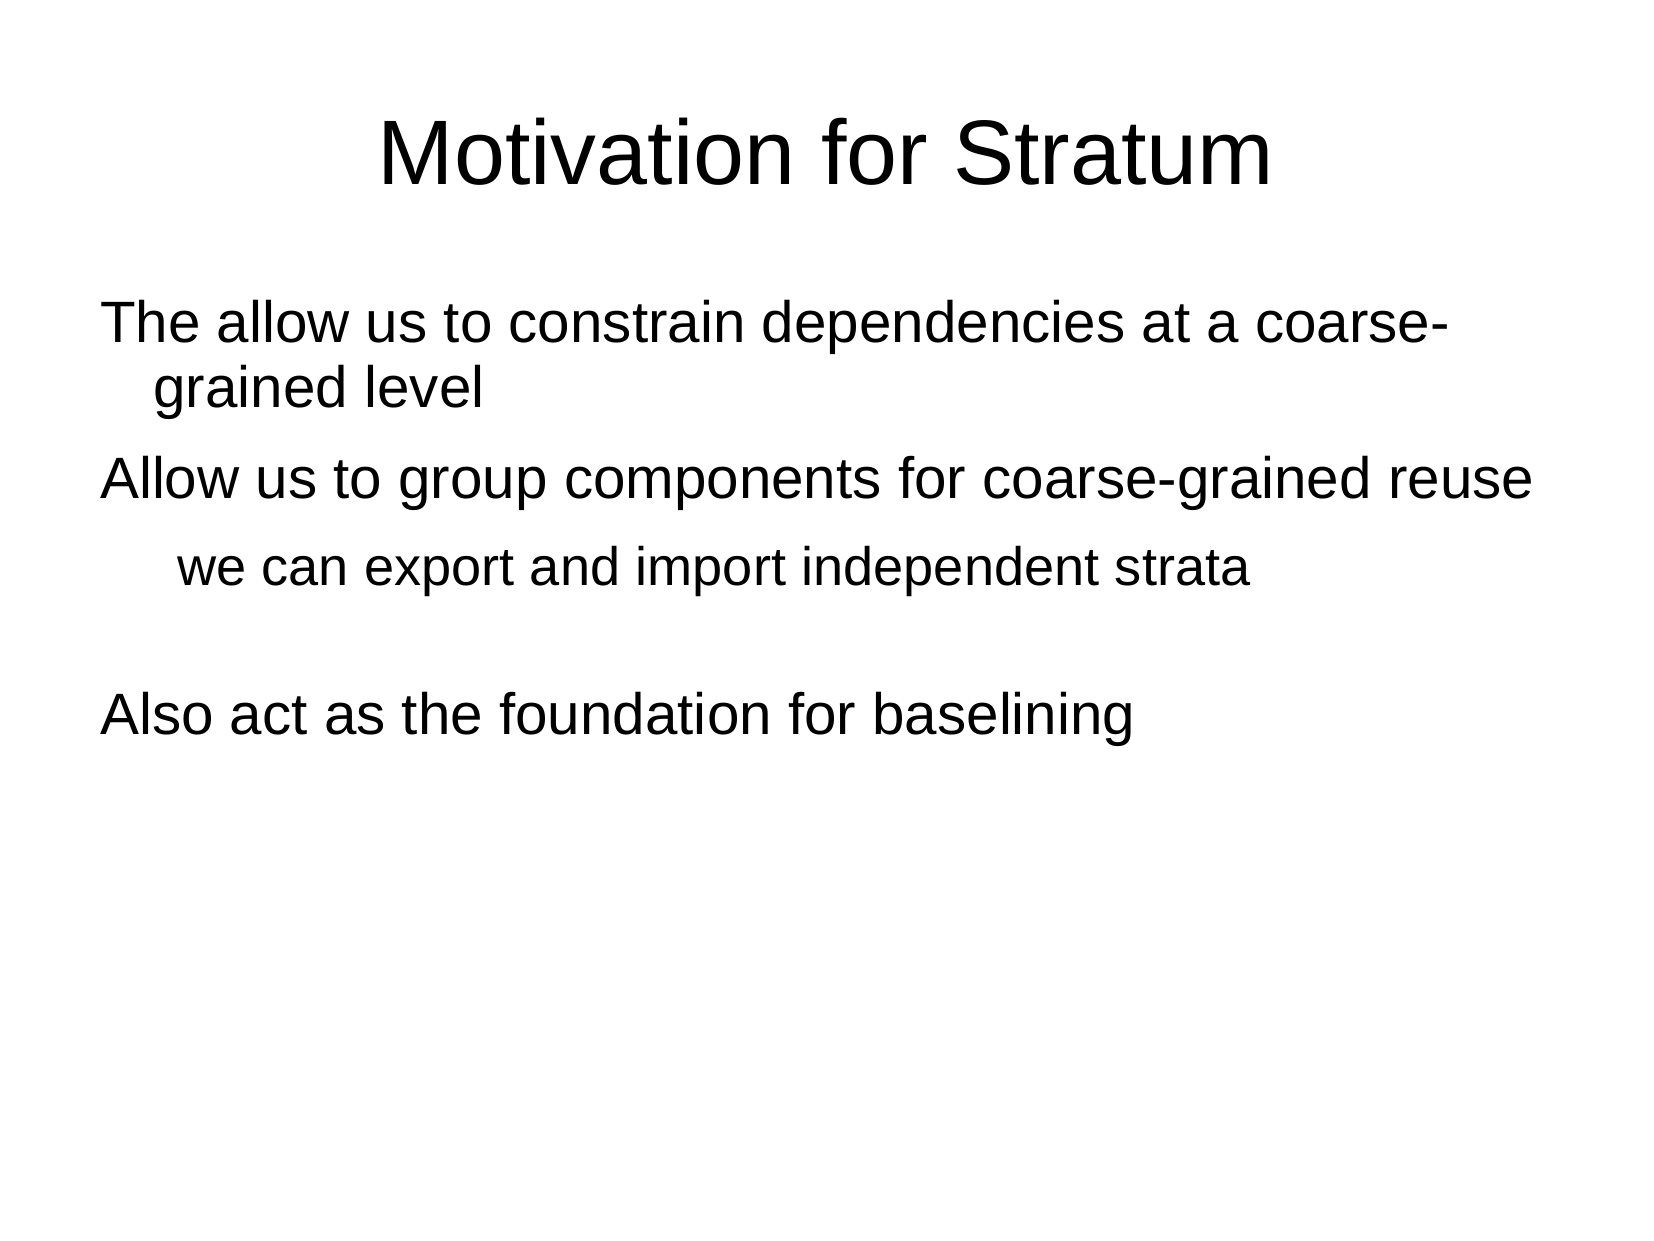

# Motivation for Stratum
The allow us to constrain dependencies at a coarse-grained level
Allow us to group components for coarse-grained reuse
we can export and import independent strata
Also act as the foundation for baselining